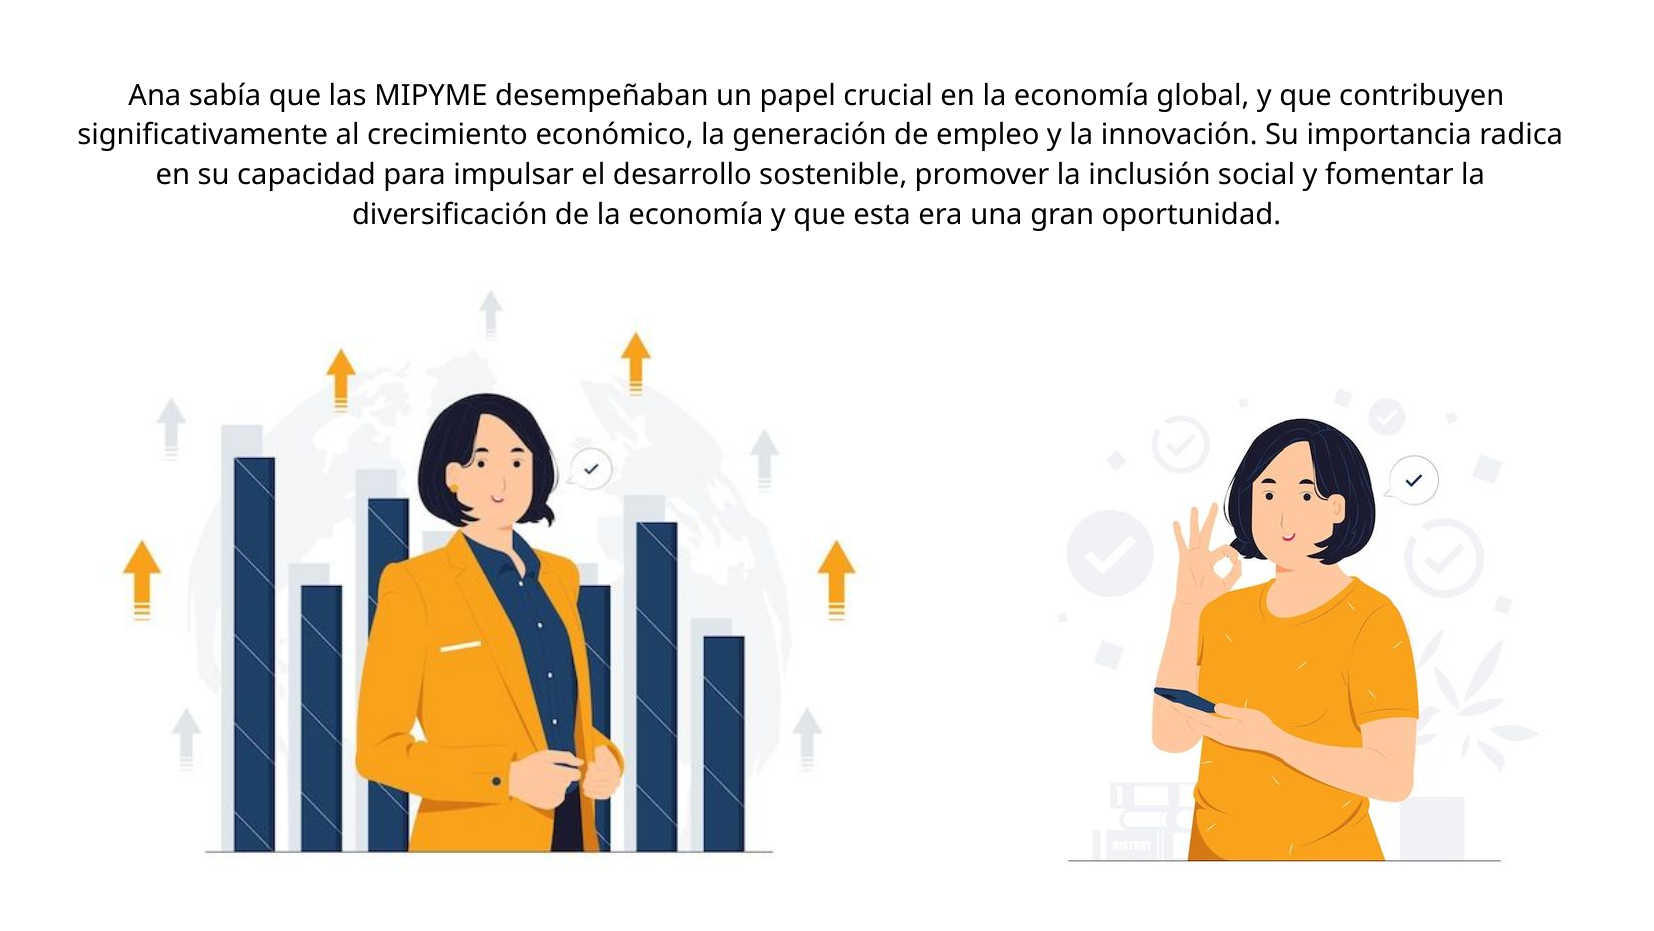

# Ana sabía que las MIPYME desempeñaban un papel crucial en la economía global, y que contribuyen significativamente al crecimiento económico, la generación de empleo y la innovación. Su importancia radica en su capacidad para impulsar el desarrollo sostenible, promover la inclusión social y fomentar la diversificación de la economía y que esta era una gran oportunidad.